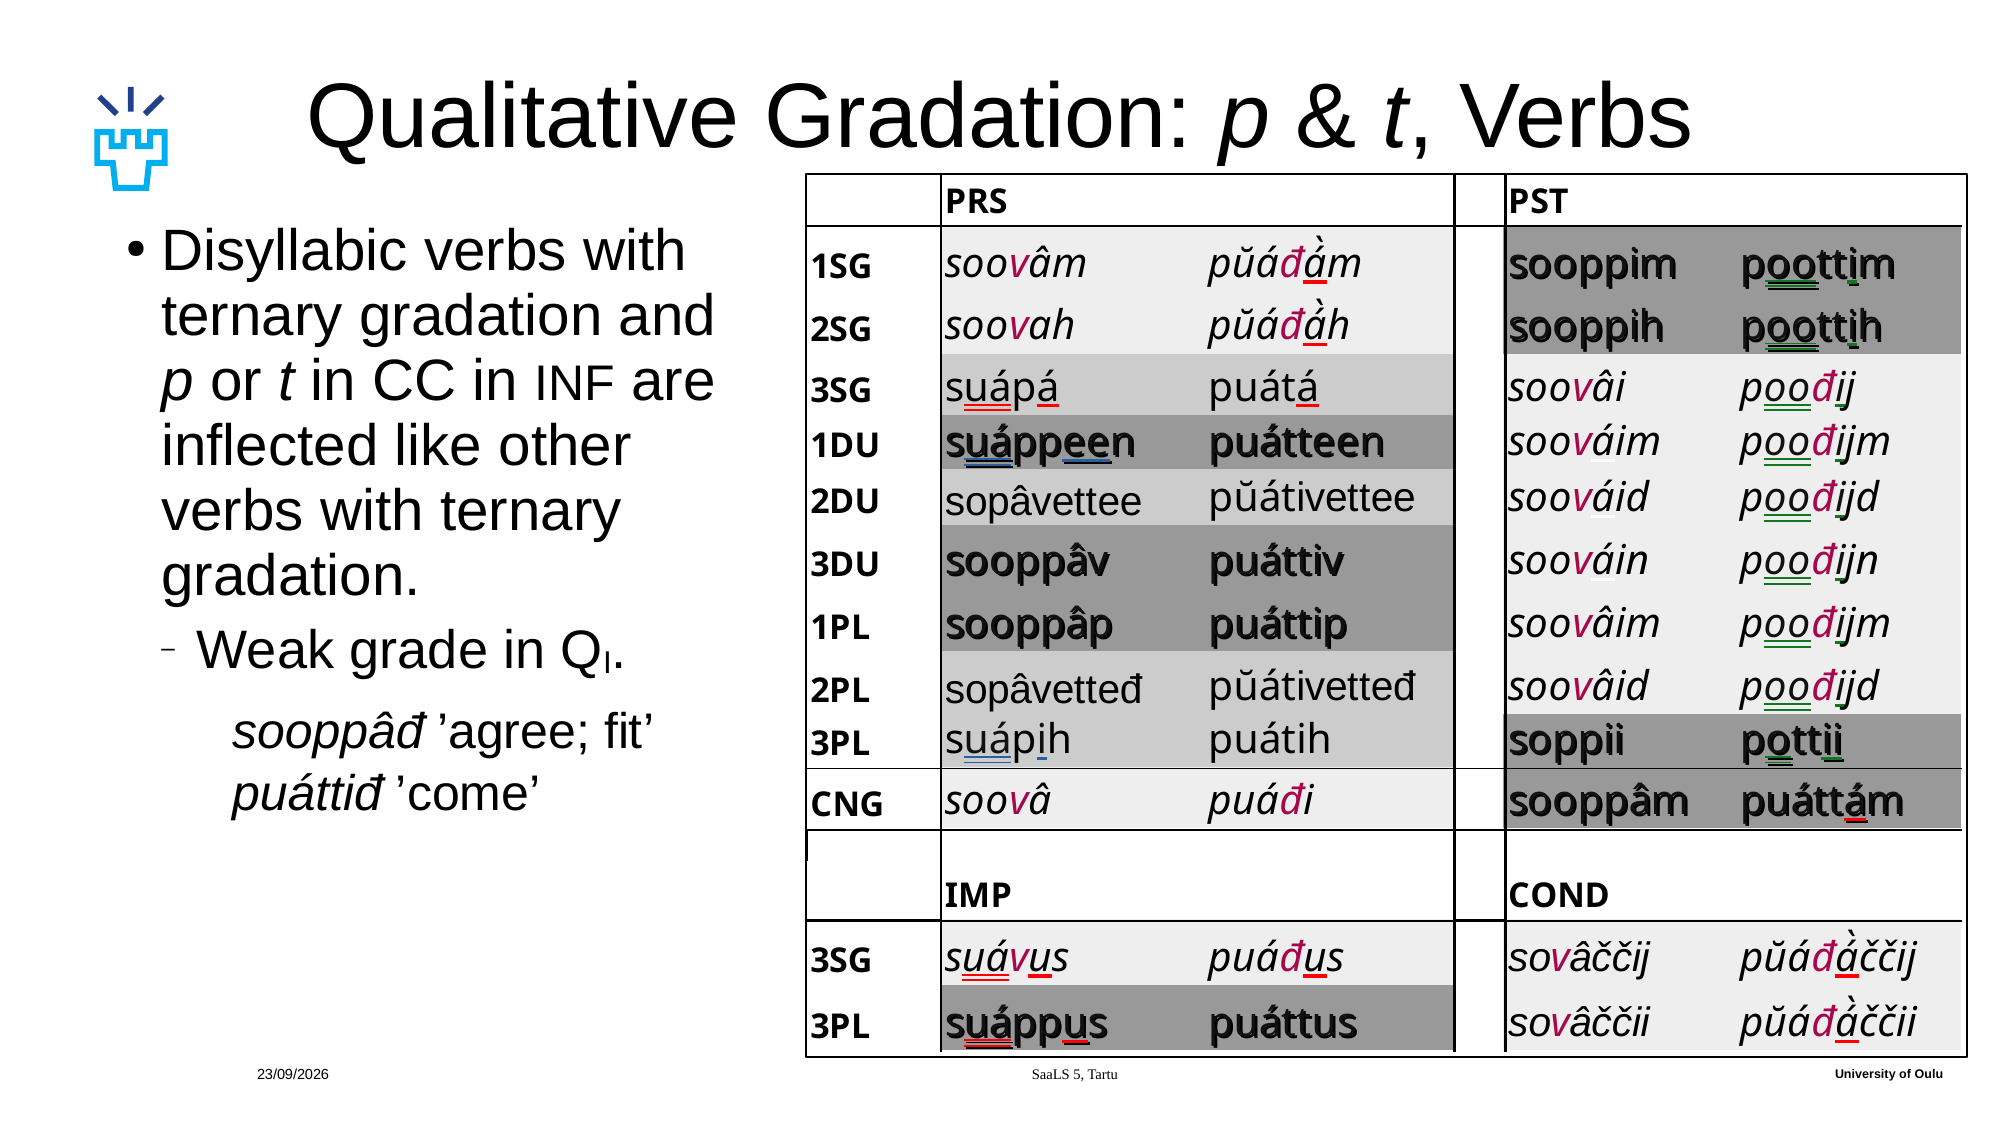

# Qualitative Gradation: p & t, Verbs
Disyllabic verbs with ternary gradation and
p or t in CC in INF are inflected like other verbs with ternary gradation.
Weak grade in QI.
sooppâđ ’agree; fit’
puáttiđ ’come’
https://github.com/tkoukkar/anaraskiela/blob/master/Koukkari_Tuomas-CIFUXIII-oovdanpyehtim.pdf